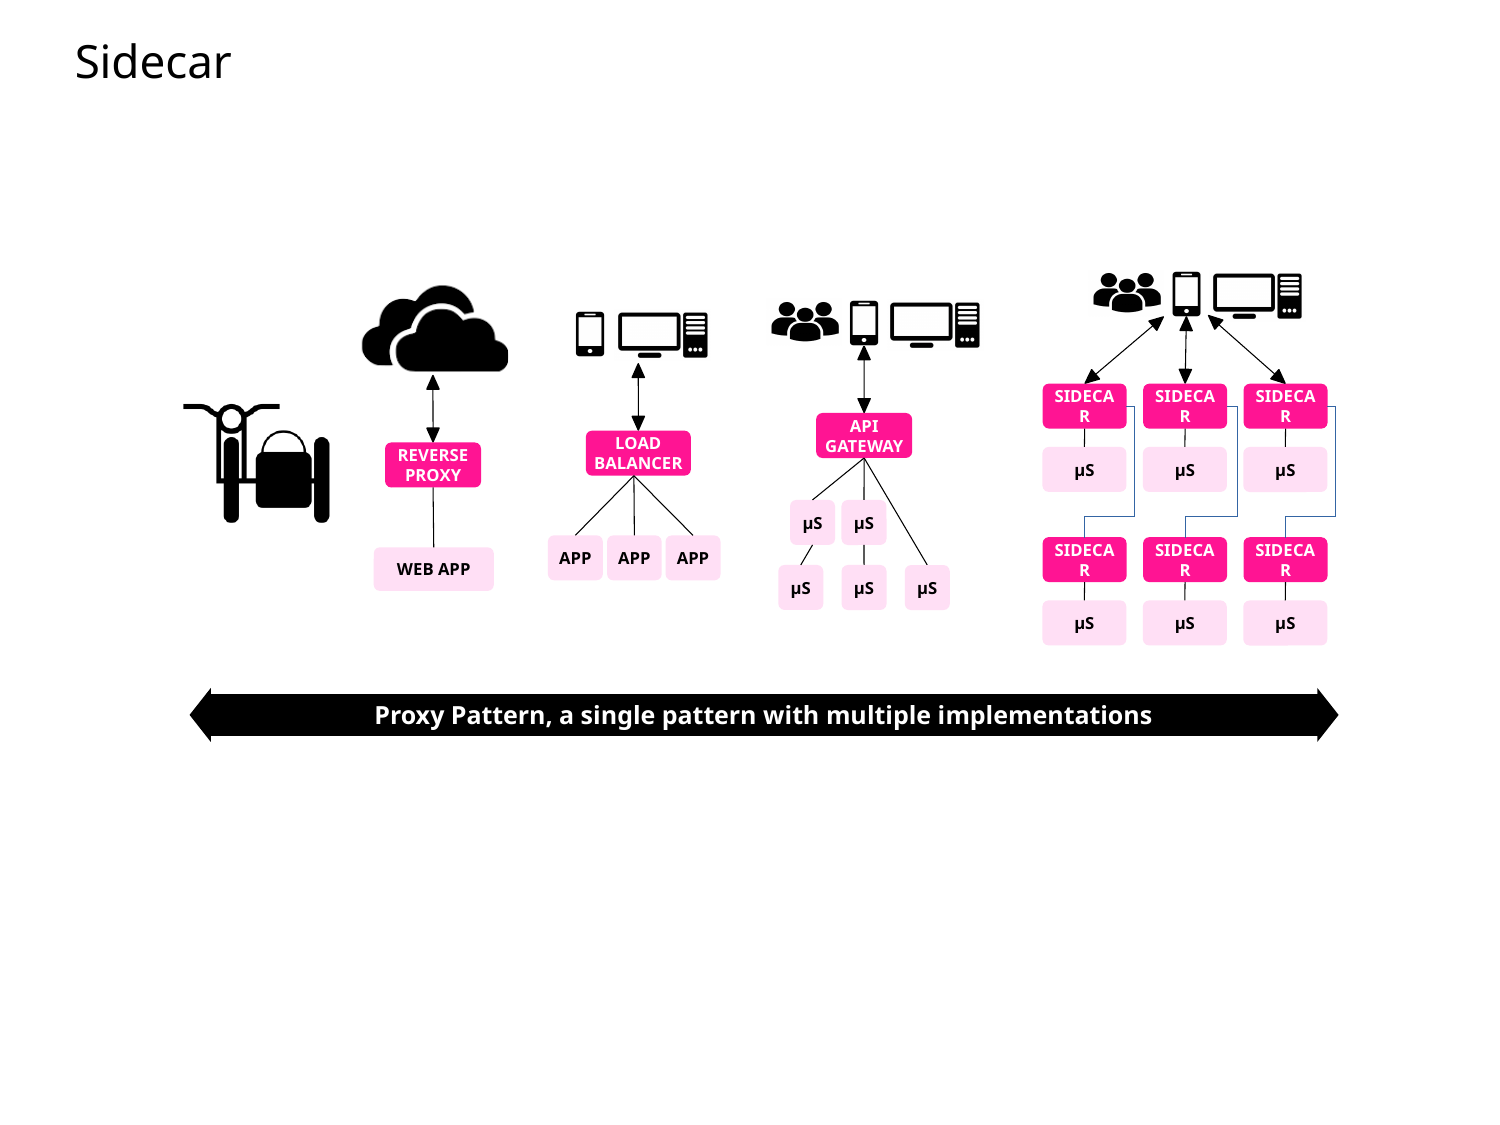

Sidecar
SIDECAR
SIDECAR
SIDECAR
API GATEWAY
LOAD BALANCER
REVERSE PROXY
µS
µS
µS
µS
µS
APP
APP
APP
SIDECAR
SIDECAR
SIDECAR
WEB APP
µS
µS
µS
µS
µS
µS
Proxy Pattern, a single pattern with multiple implementations